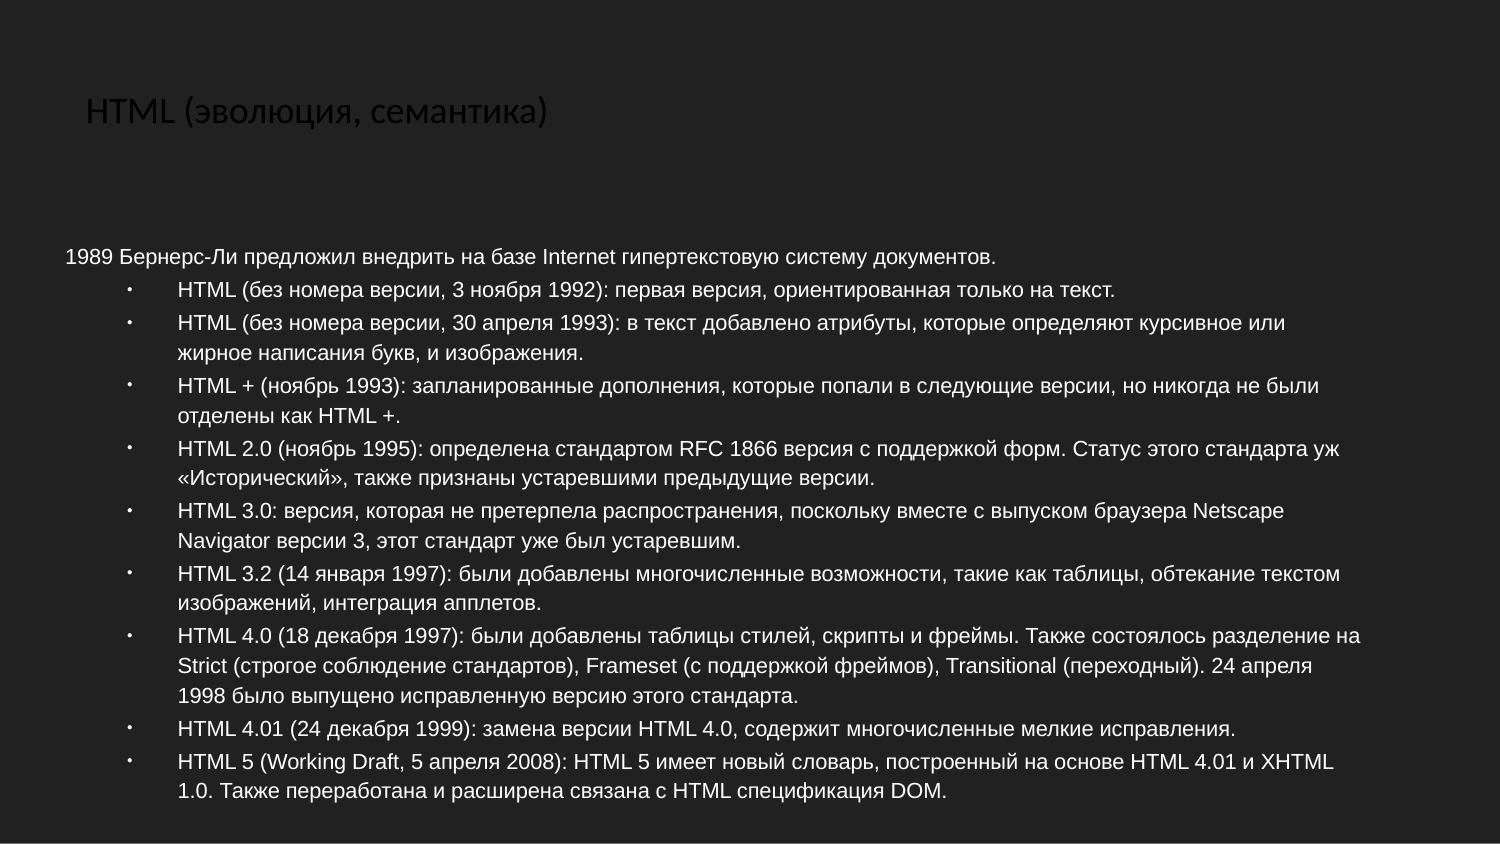

# HTML (эволюция, семантика)
1989 Бернерс-Ли предложил внедрить на базе Internet гипертекстовую систему документов.
HTML (без номера версии, 3 ноября 1992): первая версия, ориентированная только на текст.
HTML (без номера версии, 30 апреля 1993): в текст добавлено атрибуты, которые определяют курсивное или жирное написания букв, и изображения.
HTML + (ноябрь 1993): запланированные дополнения, которые попали в следующие версии, но никогда не были отделены как HTML +.
HTML 2.0 (ноябрь 1995): определена стандартом RFC 1866 версия с поддержкой форм. Статус этого стандарта уж «Исторический», также признаны устаревшими предыдущие версии.
HTML 3.0: версия, которая не претерпела распространения, поскольку вместе с выпуском браузера Netscape Navigator версии 3, этот стандарт уже был устаревшим.
HTML 3.2 (14 января 1997): были добавлены многочисленные возможности, такие как таблицы, обтекание текстом изображений, интеграция апплетов.
HTML 4.0 (18 декабря 1997): были добавлены таблицы стилей, скрипты и фреймы. Также состоялось разделение на Strict (строгое соблюдение стандартов), Frameset (с поддержкой фреймов), Transitional (переходный). 24 апреля 1998 было выпущено исправленную версию этого стандарта.
HTML 4.01 (24 декабря 1999): замена версии HTML 4.0, содержит многочисленные мелкие исправления.
HTML 5 (Working Draft, 5 апреля 2008): HTML 5 имеет новый словарь, построенный на основе HTML 4.01 и XHTML 1.0. Также переработана и расширена связана с HTML спецификация DOM.